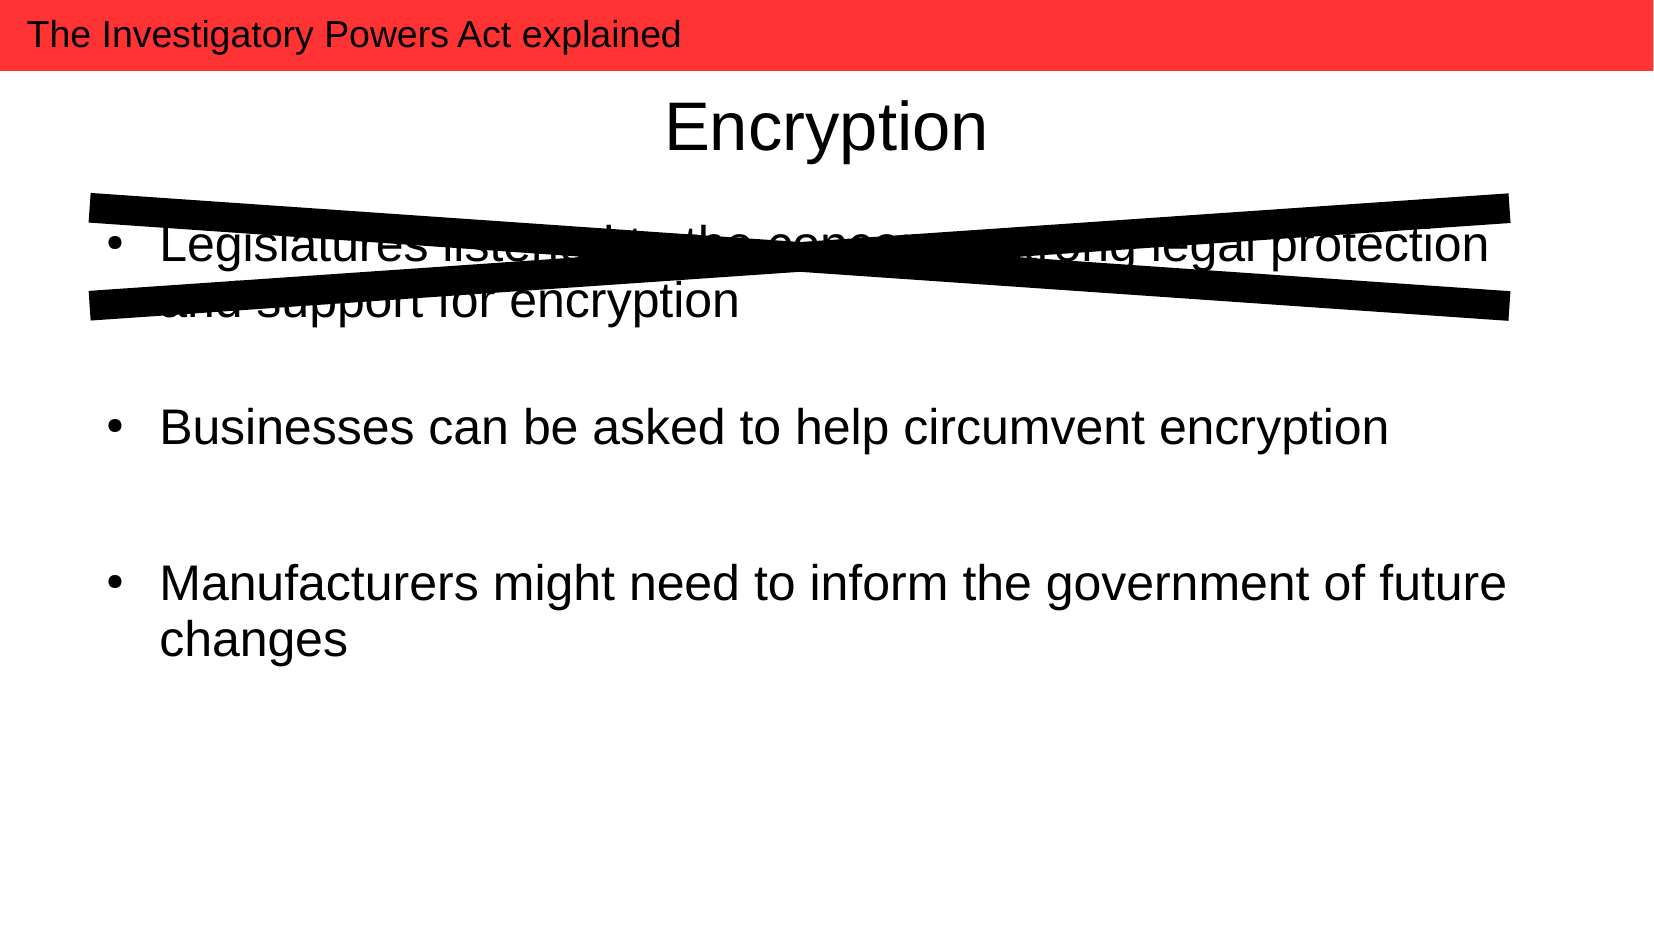

The Investigatory Powers Act explained
# Encryption
Legislatures listened to the concerns: strong legal protection and support for encryption
Businesses can be asked to help circumvent encryption
Manufacturers might need to inform the government of future changes